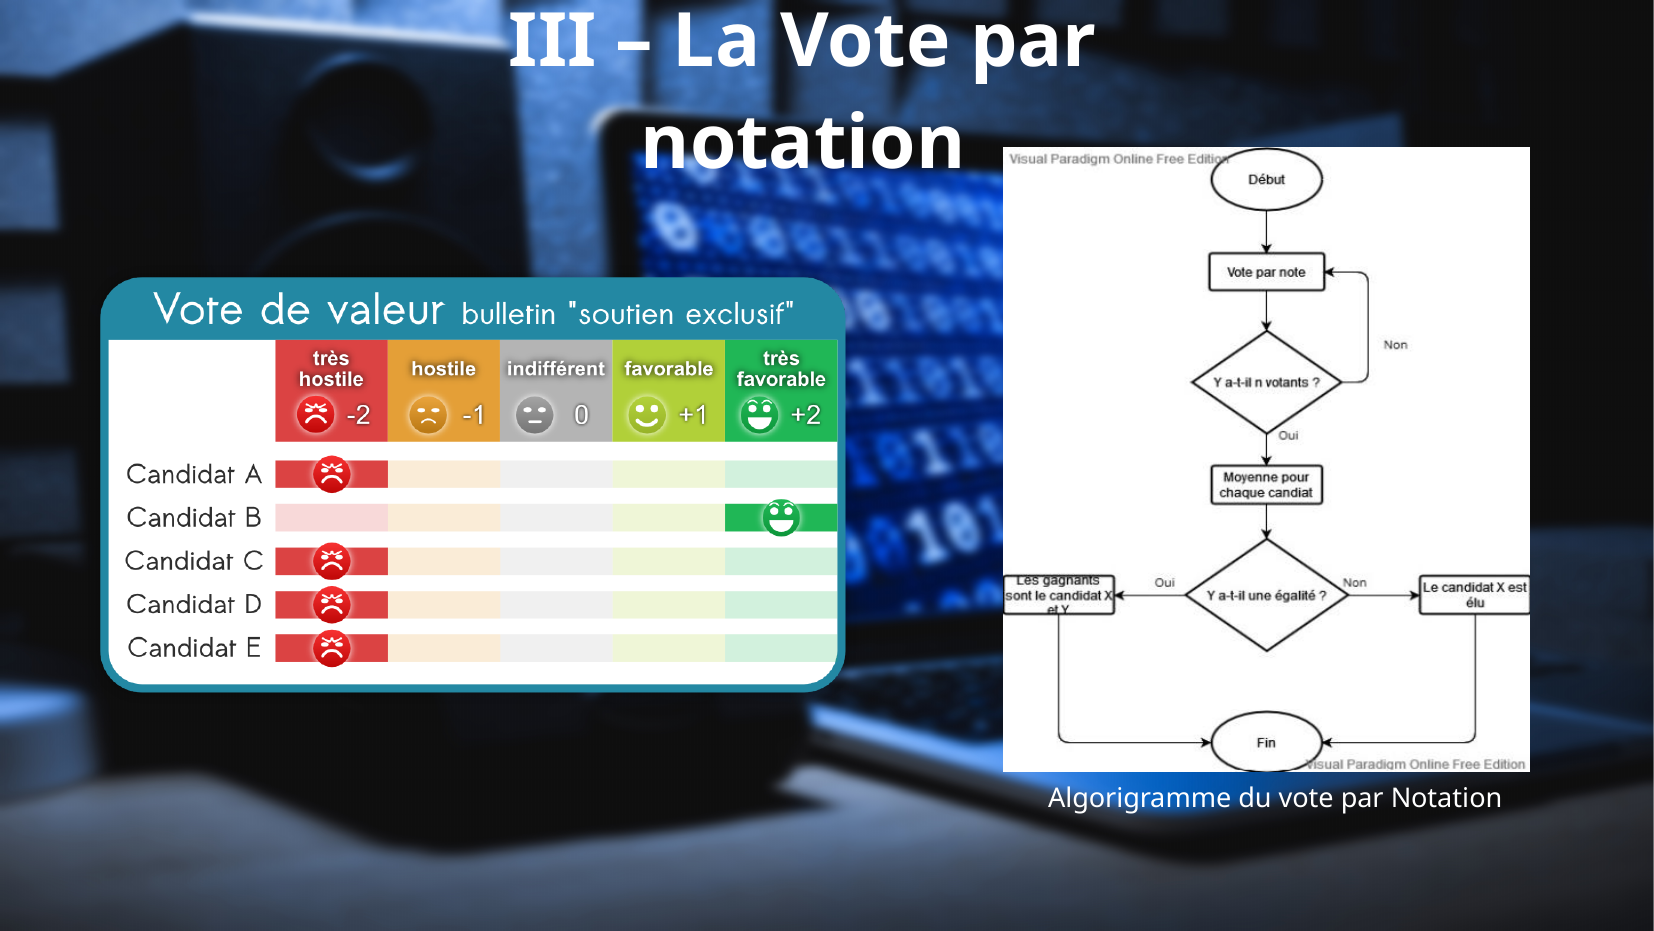

# III – La Vote par notation
Algorigramme du vote par Notation